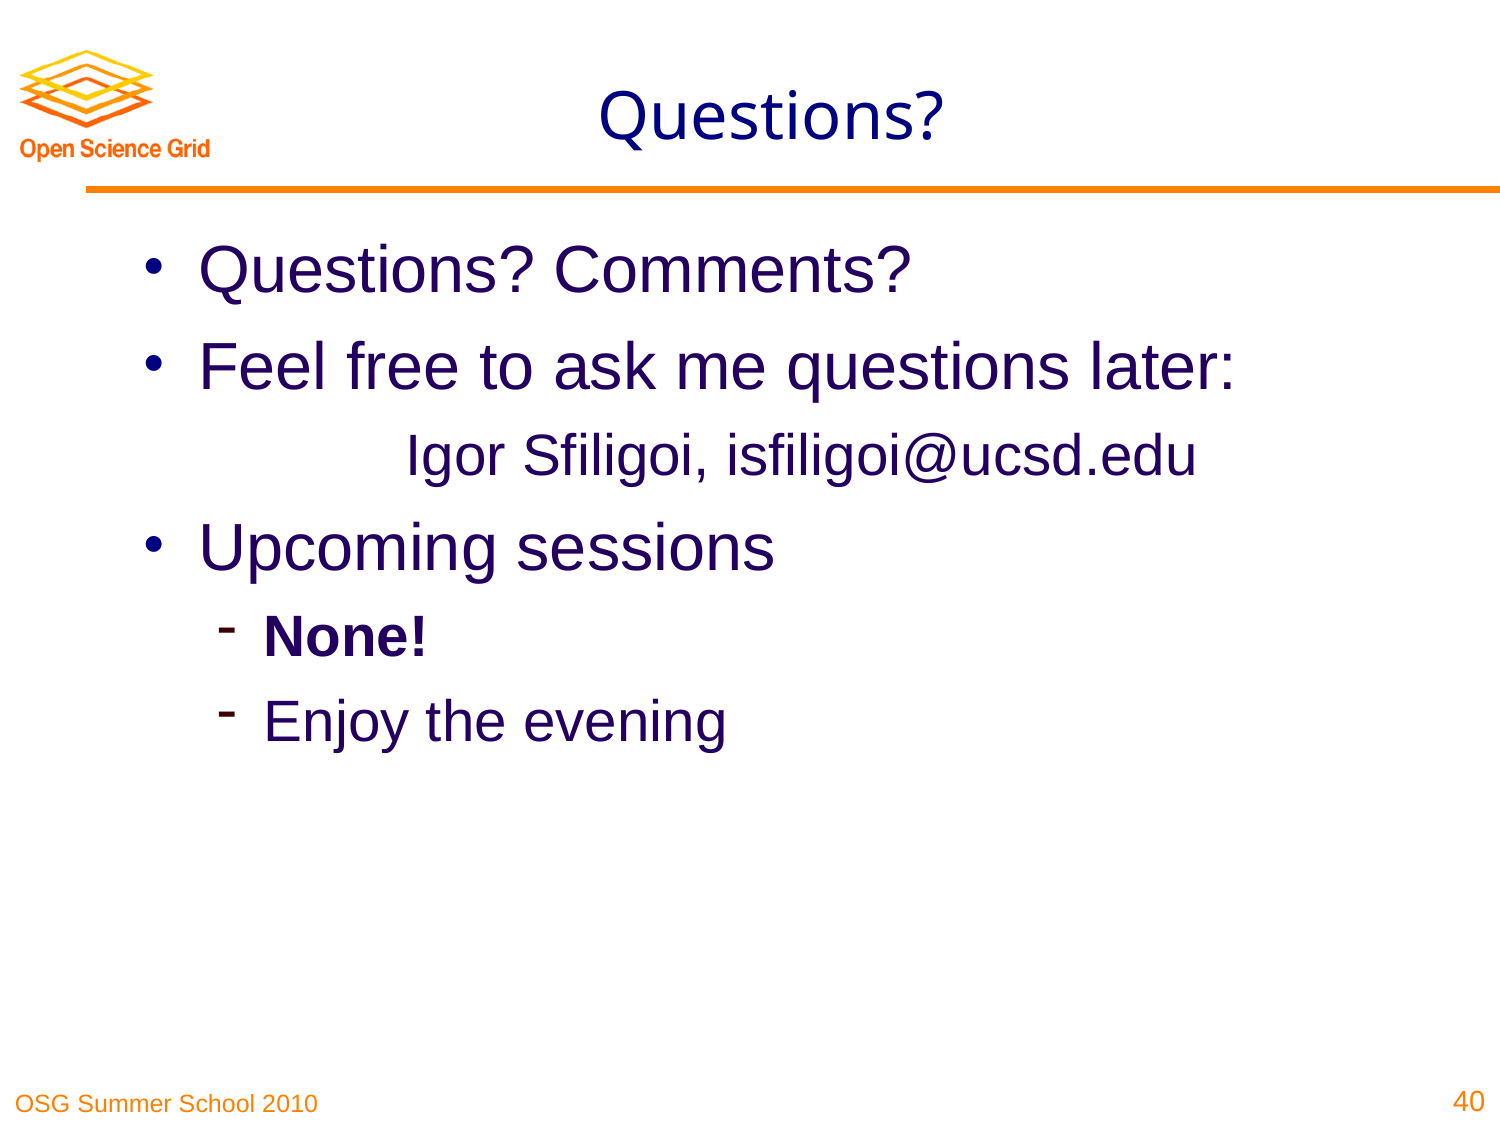

# Questions?
Questions? Comments?
Feel free to ask me questions later:
Igor Sfiligoi, isfiligoi@ucsd.edu
Upcoming sessions
None!
Enjoy the evening